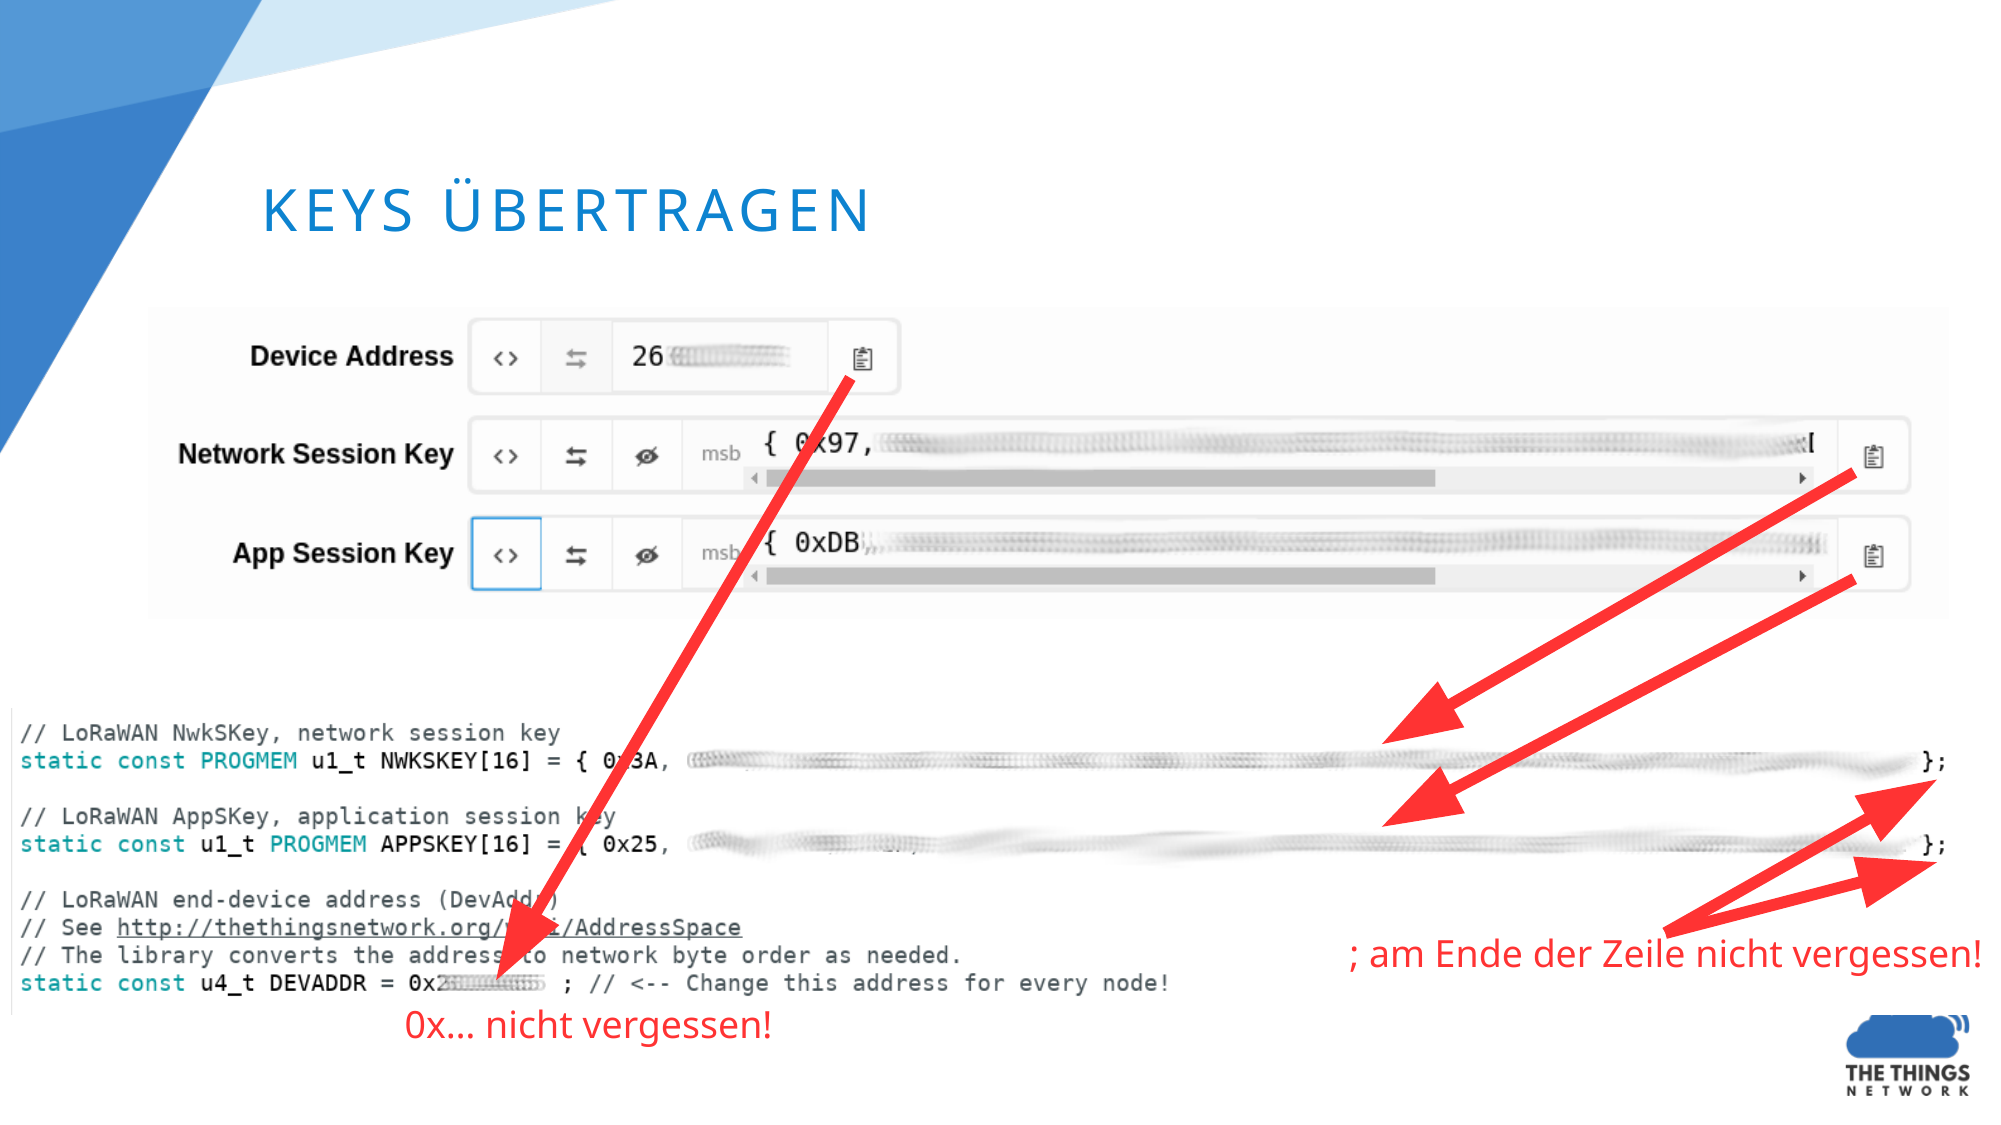

# KEYS ÜBERTRAGEN
; am Ende der Zeile nicht vergessen!
0x… nicht vergessen!